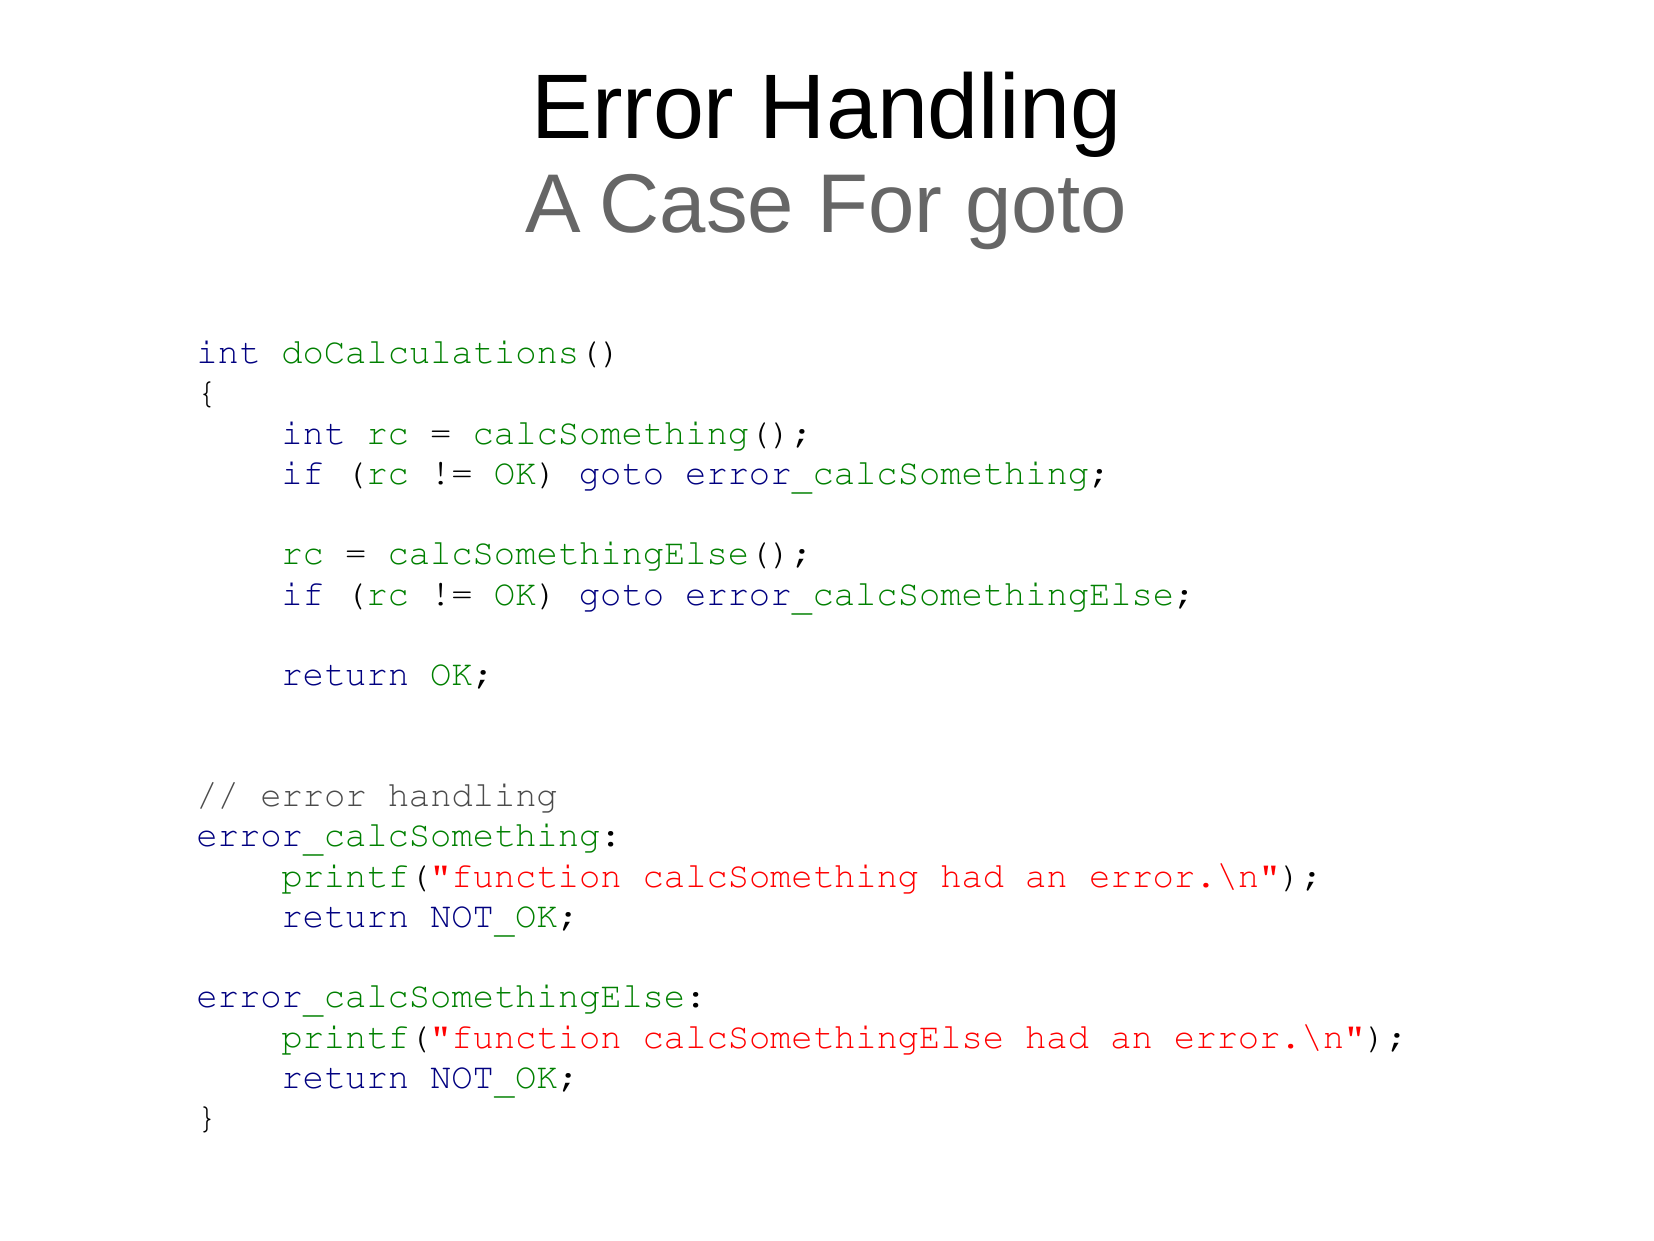

# Error Handling A Case For goto
int doCalculations()
{
 int rc = calcSomething();
 if (rc != OK) goto error_calcSomething;
 rc = calcSomethingElse();
 if (rc != OK) goto error_calcSomethingElse;
 return OK;
// error handling
error_calcSomething:
 printf("function calcSomething had an error.\n");
 return NOT_OK;
error_calcSomethingElse:
 printf("function calcSomethingElse had an error.\n");
 return NOT_OK;
}